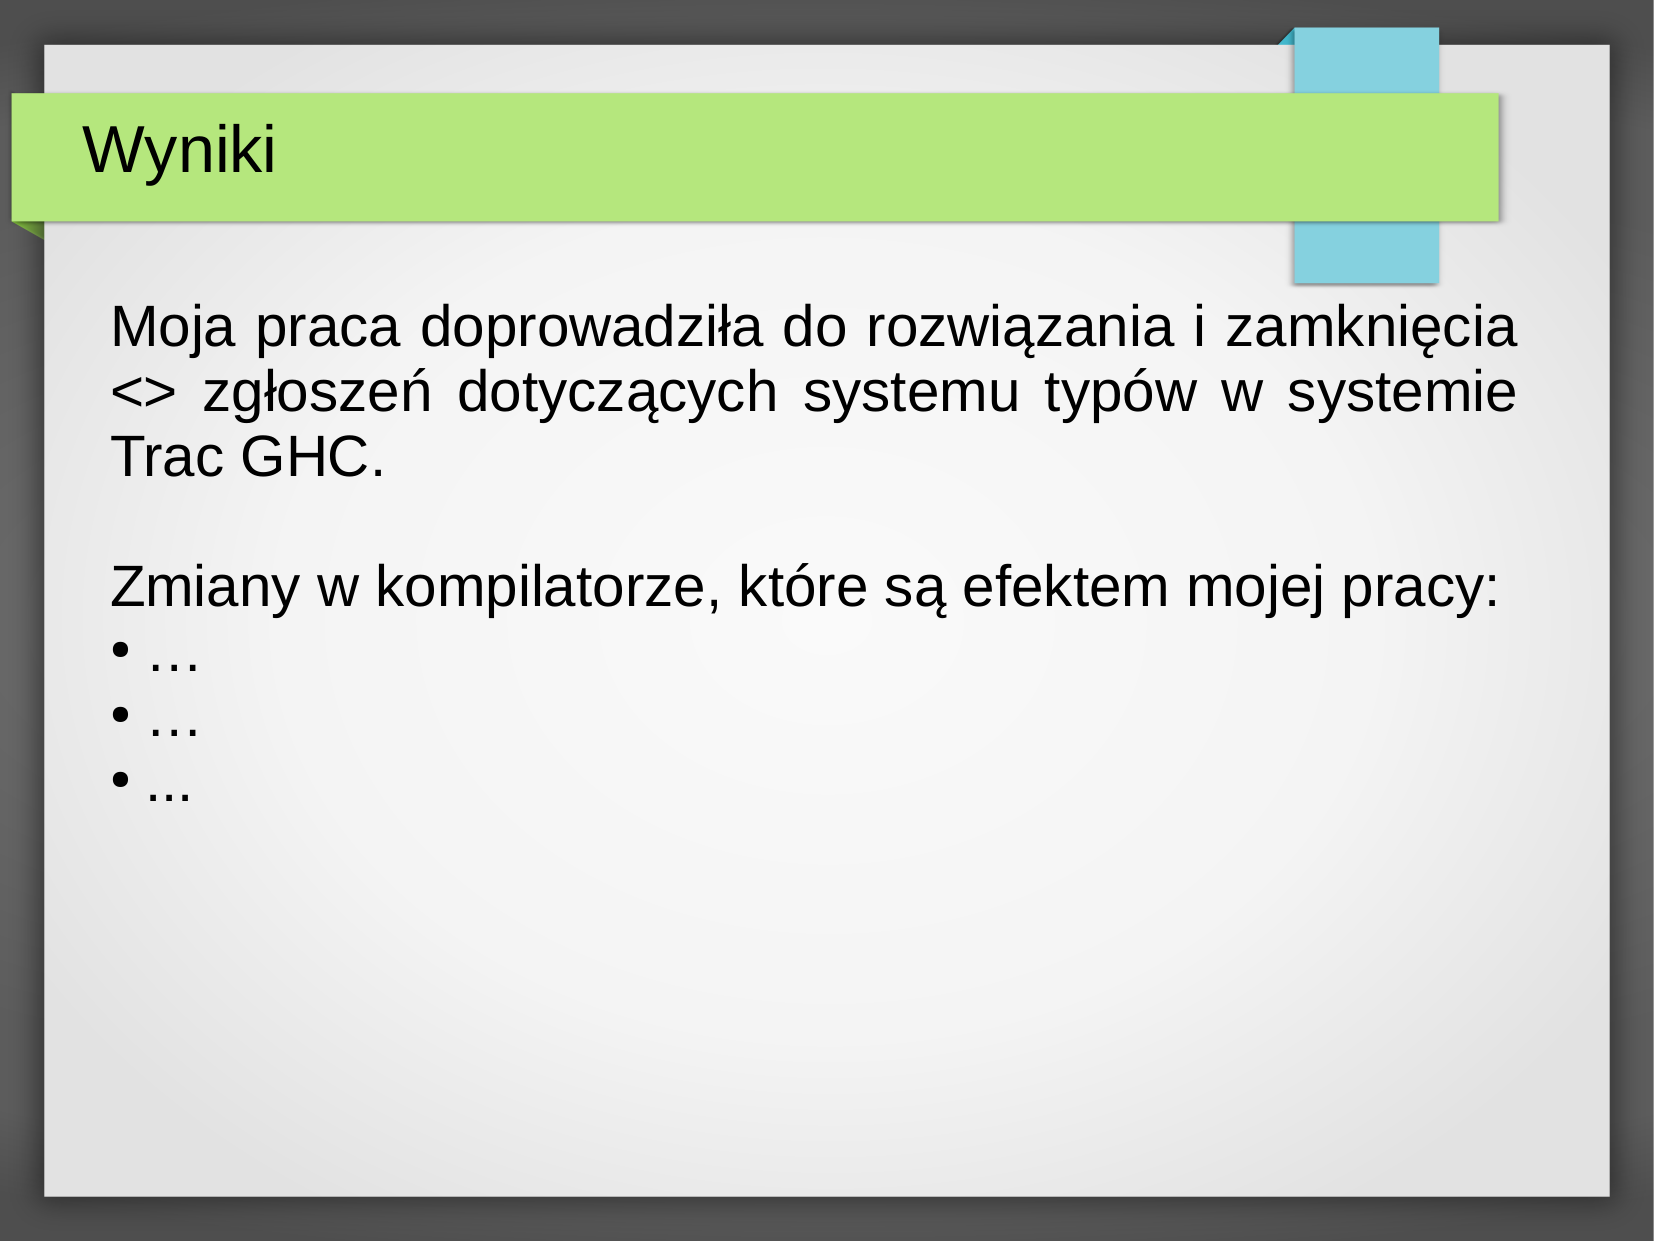

# Wyniki
Moja praca doprowadziła do rozwiązania i zamknięcia <> zgłoszeń dotyczących systemu typów w systemie Trac GHC.
Zmiany w kompilatorze, które są efektem mojej pracy:
…
…
...